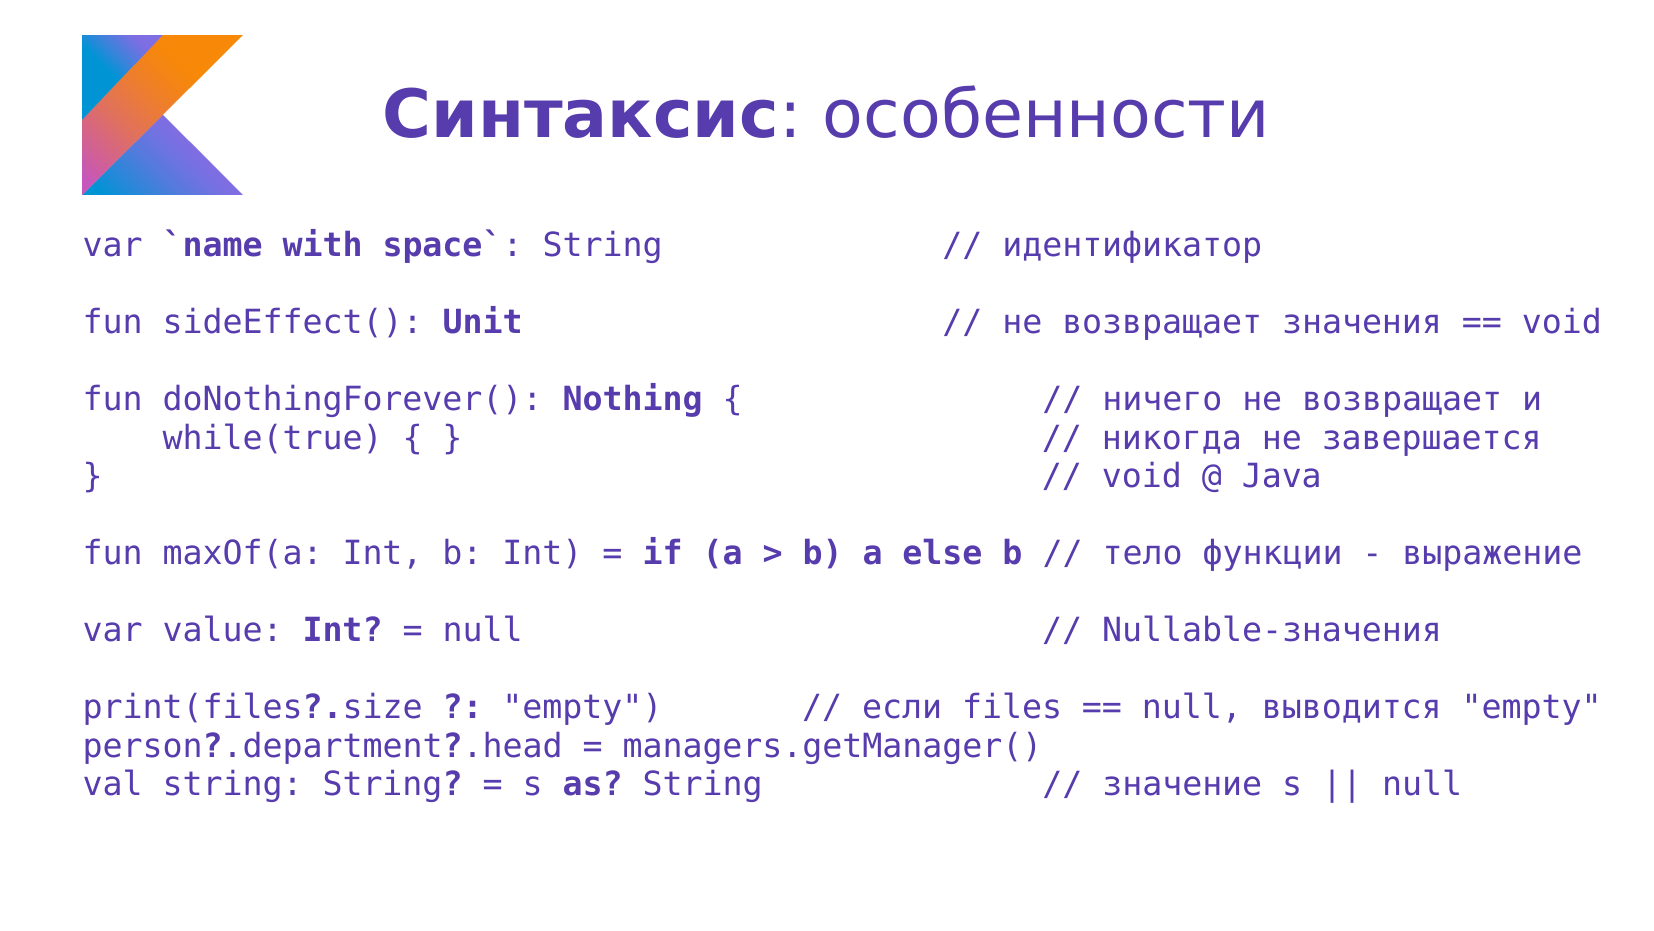

# Синтаксис: особенности
var `name with space`: String // идентификатор
fun sideEffect(): Unit // не возвращает значения == void
fun doNothingForever(): Nothing { // ничего не возвращает и
 while(true) { } // никогда не завершается
} // void @ Java
fun maxOf(a: Int, b: Int) = if (a > b) a else b // тело функции - выражение
var value: Int? = null // Nullable-значения
print(files?.size ?: "empty") // если files == null, выводится "empty"
person?.department?.head = managers.getManager()
val string: String? = s as? String // значение s || null